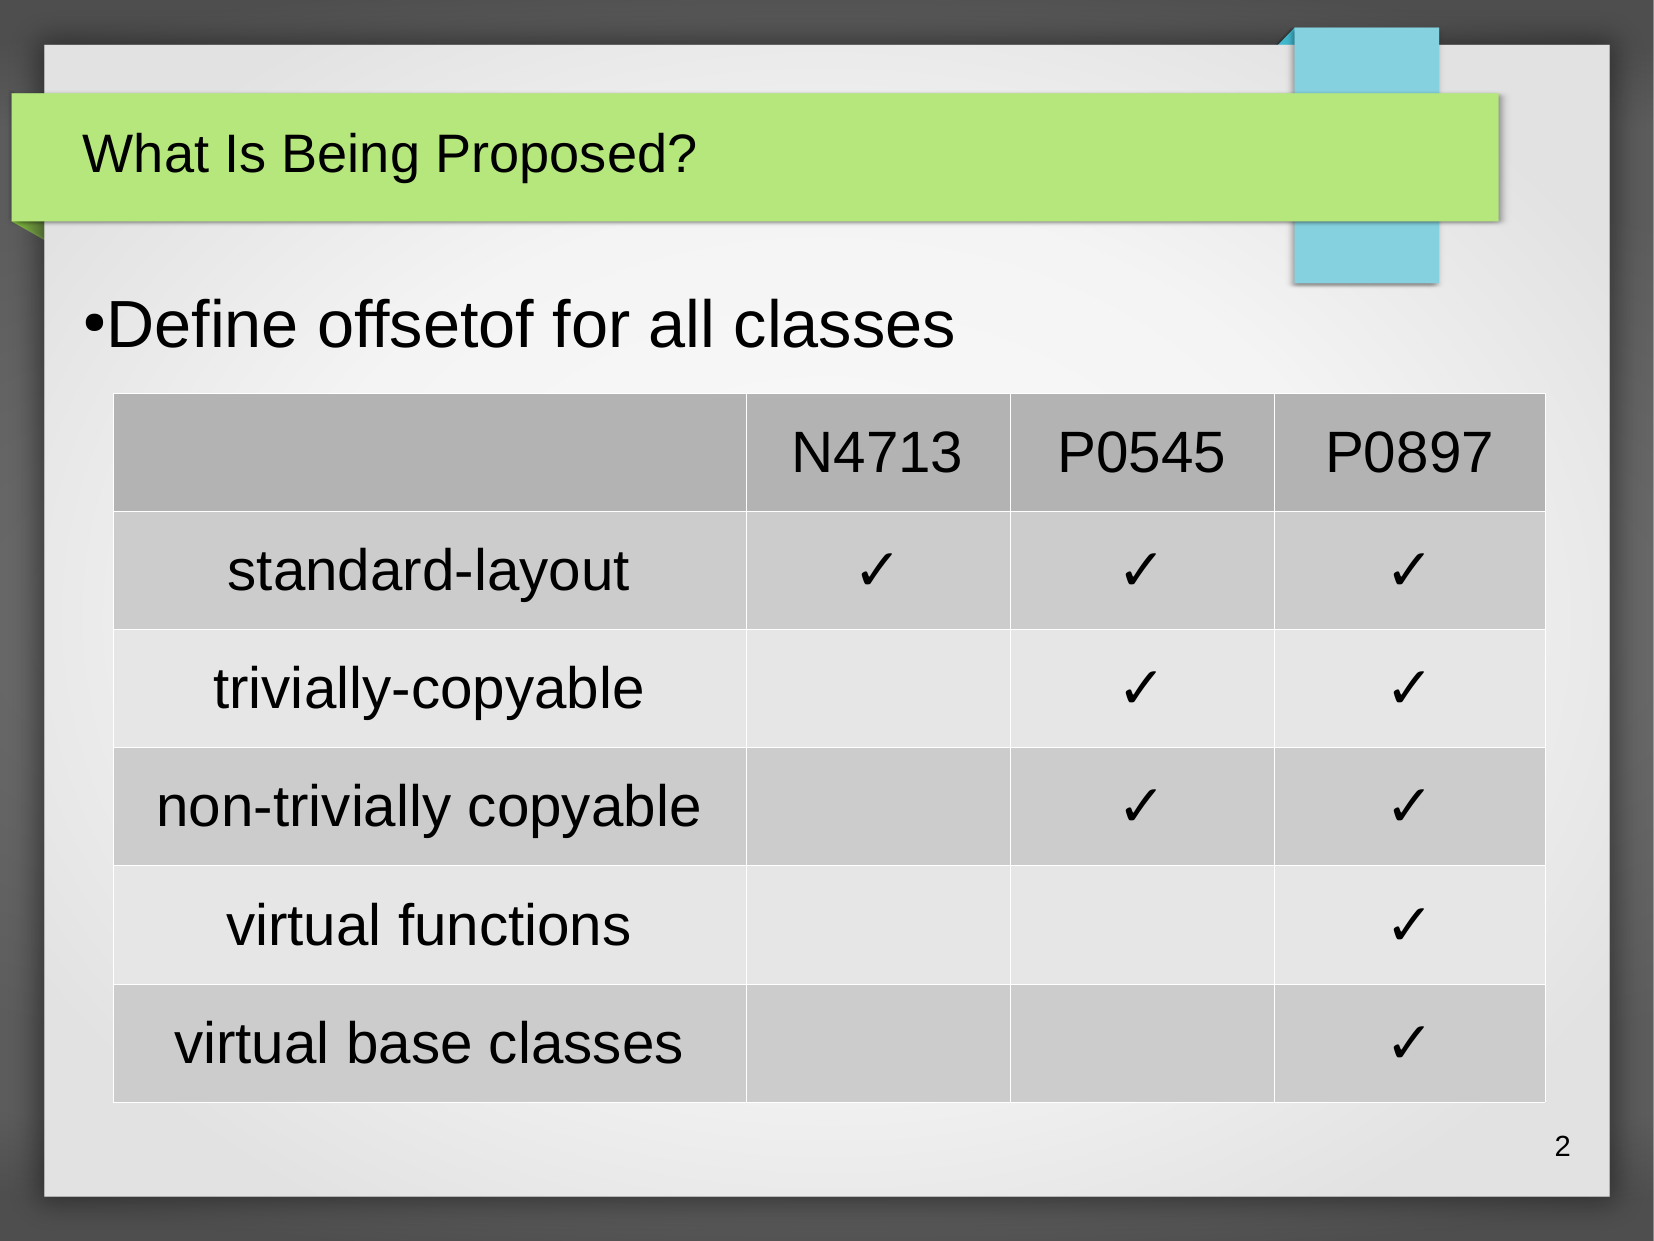

# What Is Being Proposed?
Define offsetof for all classes
| | N4713 | P0545 | P0897 |
| --- | --- | --- | --- |
| standard-layout | ✓ | ✓ | ✓ |
| trivially-copyable | | ✓ | ✓ |
| non-trivially copyable | | ✓ | ✓ |
| virtual functions | | | ✓ |
| virtual base classes | | | ✓ |
2